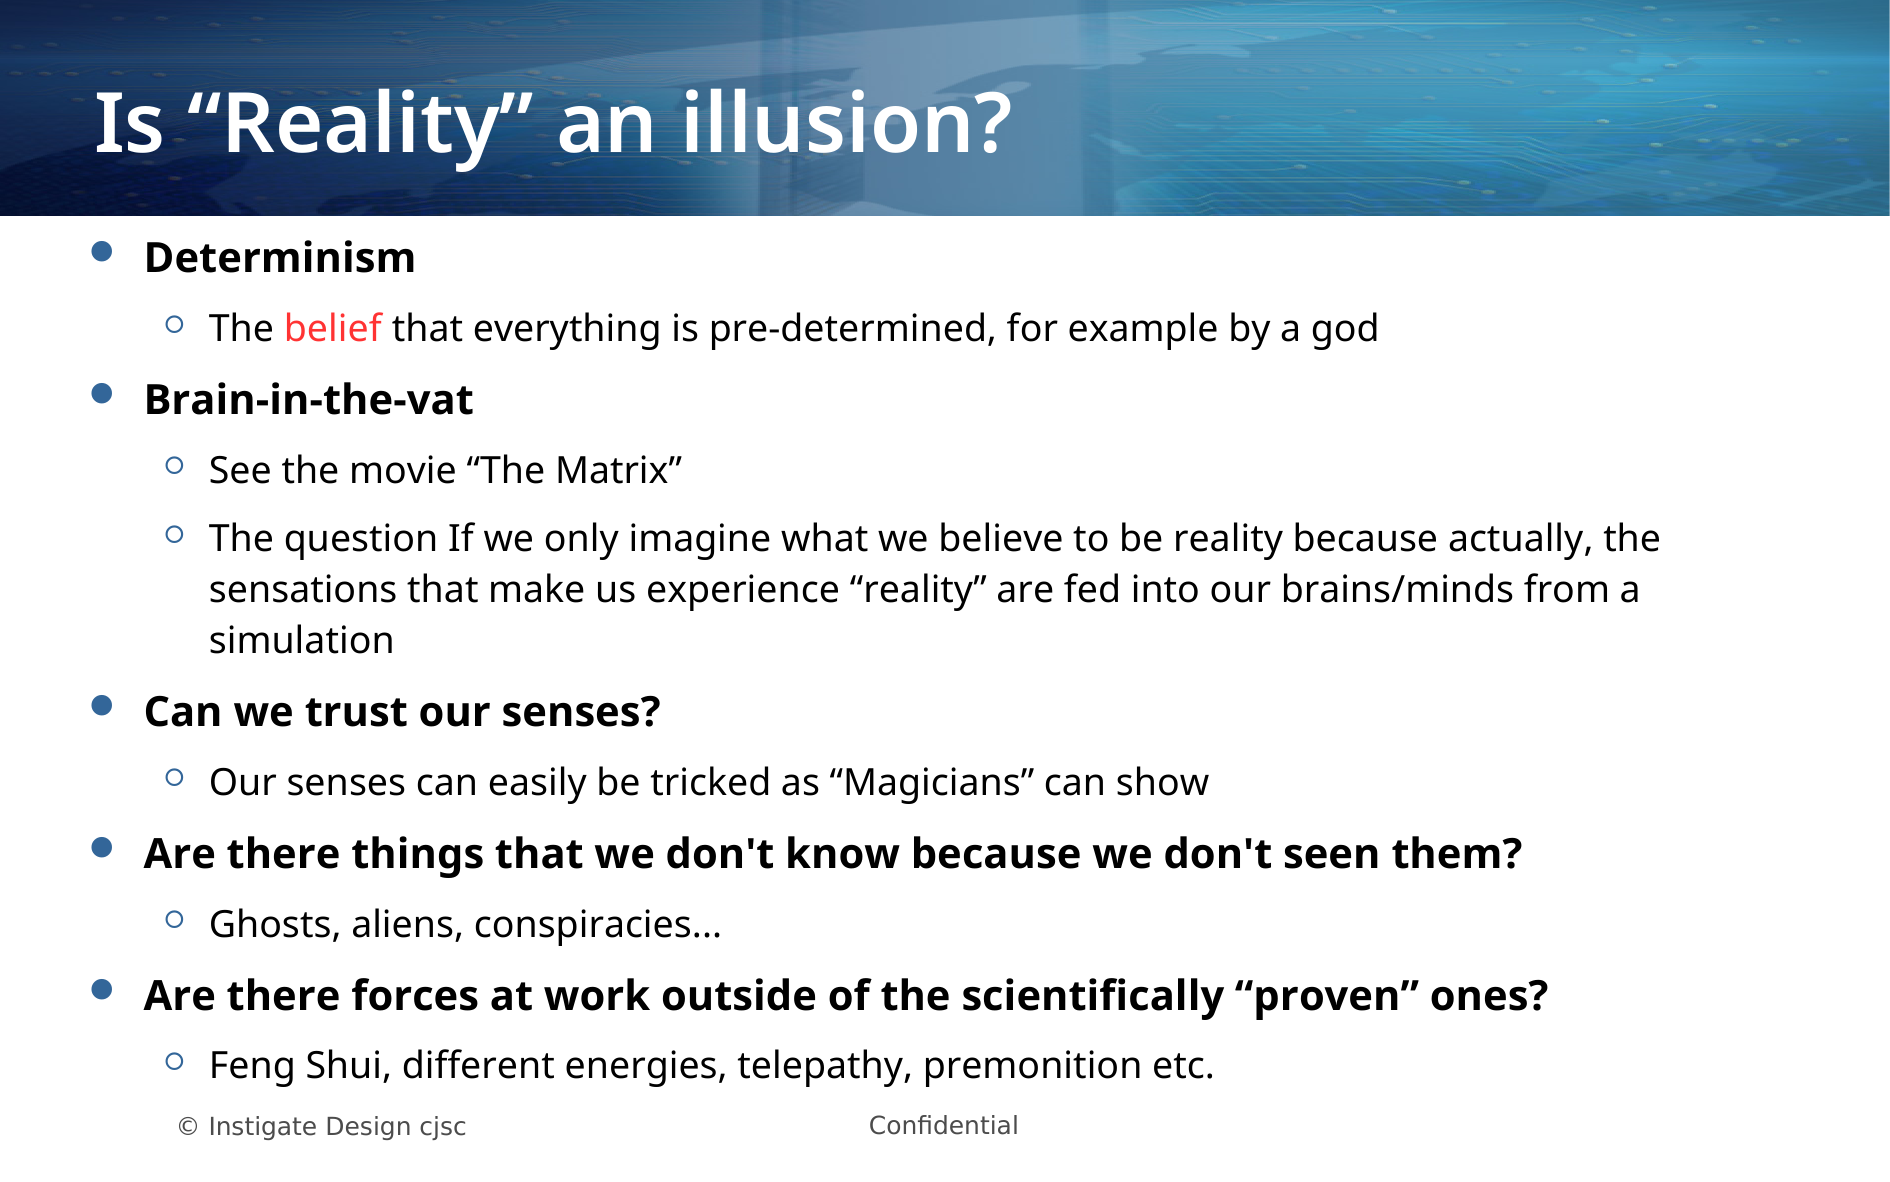

# Is “Reality” an illusion?
Determinism
The belief that everything is pre-determined, for example by a god
Brain-in-the-vat
See the movie “The Matrix”
The question If we only imagine what we believe to be reality because actually, the sensations that make us experience “reality” are fed into our brains/minds from a simulation
Can we trust our senses?
Our senses can easily be tricked as “Magicians” can show
Are there things that we don't know because we don't seen them?
Ghosts, aliens, conspiracies...
Are there forces at work outside of the scientifically “proven” ones?
Feng Shui, different energies, telepathy, premonition etc.